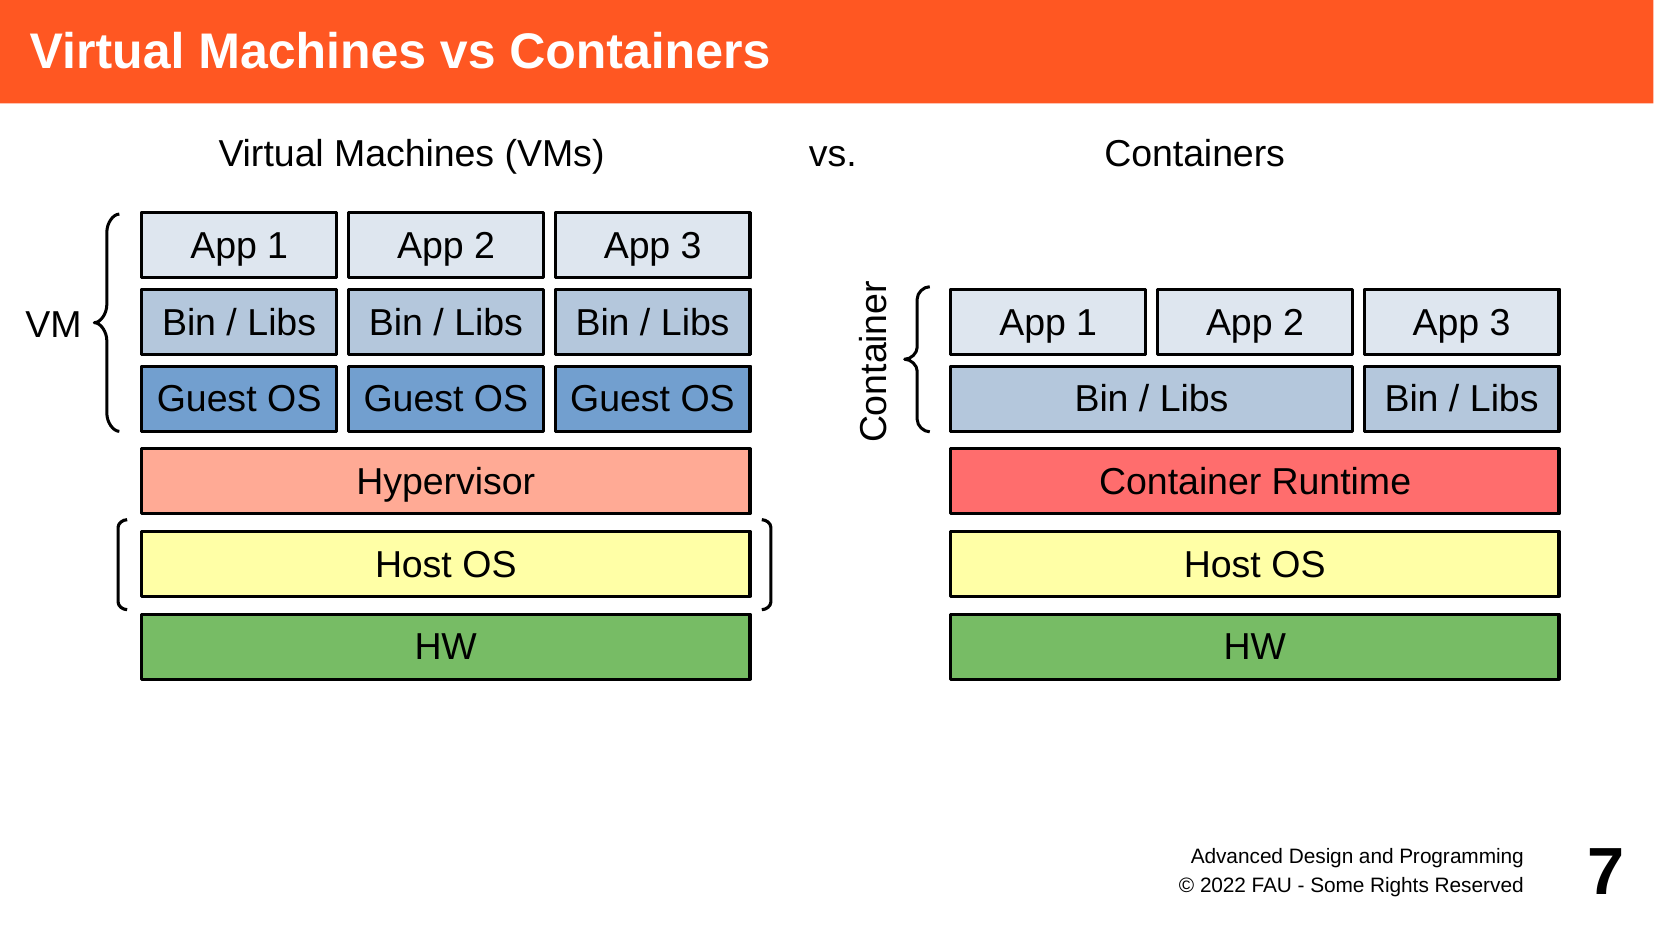

# Virtual Machines vs Containers
 		Virtual Machines (VMs)				vs. 					Containers
App 1
App 1
App 2
App 1
App 3
VM
Bin / Libs
Bin / Libs
Bin / Libs
Bin / Libs
Bin / Libs
App 1
App 1
App 2
App 1
App 3
Container
Guest OS
Guest OS
Guest OS
Guest OS
Guest OS
Bin / Libs
Bin / Libs
Bin / Libs
Bin / Libs
Hypervisor
Container Runtime
Host OS
Host OS
HW
HW
Advanced Design and Programming
7
© 2022 FAU - Some Rights Reserved